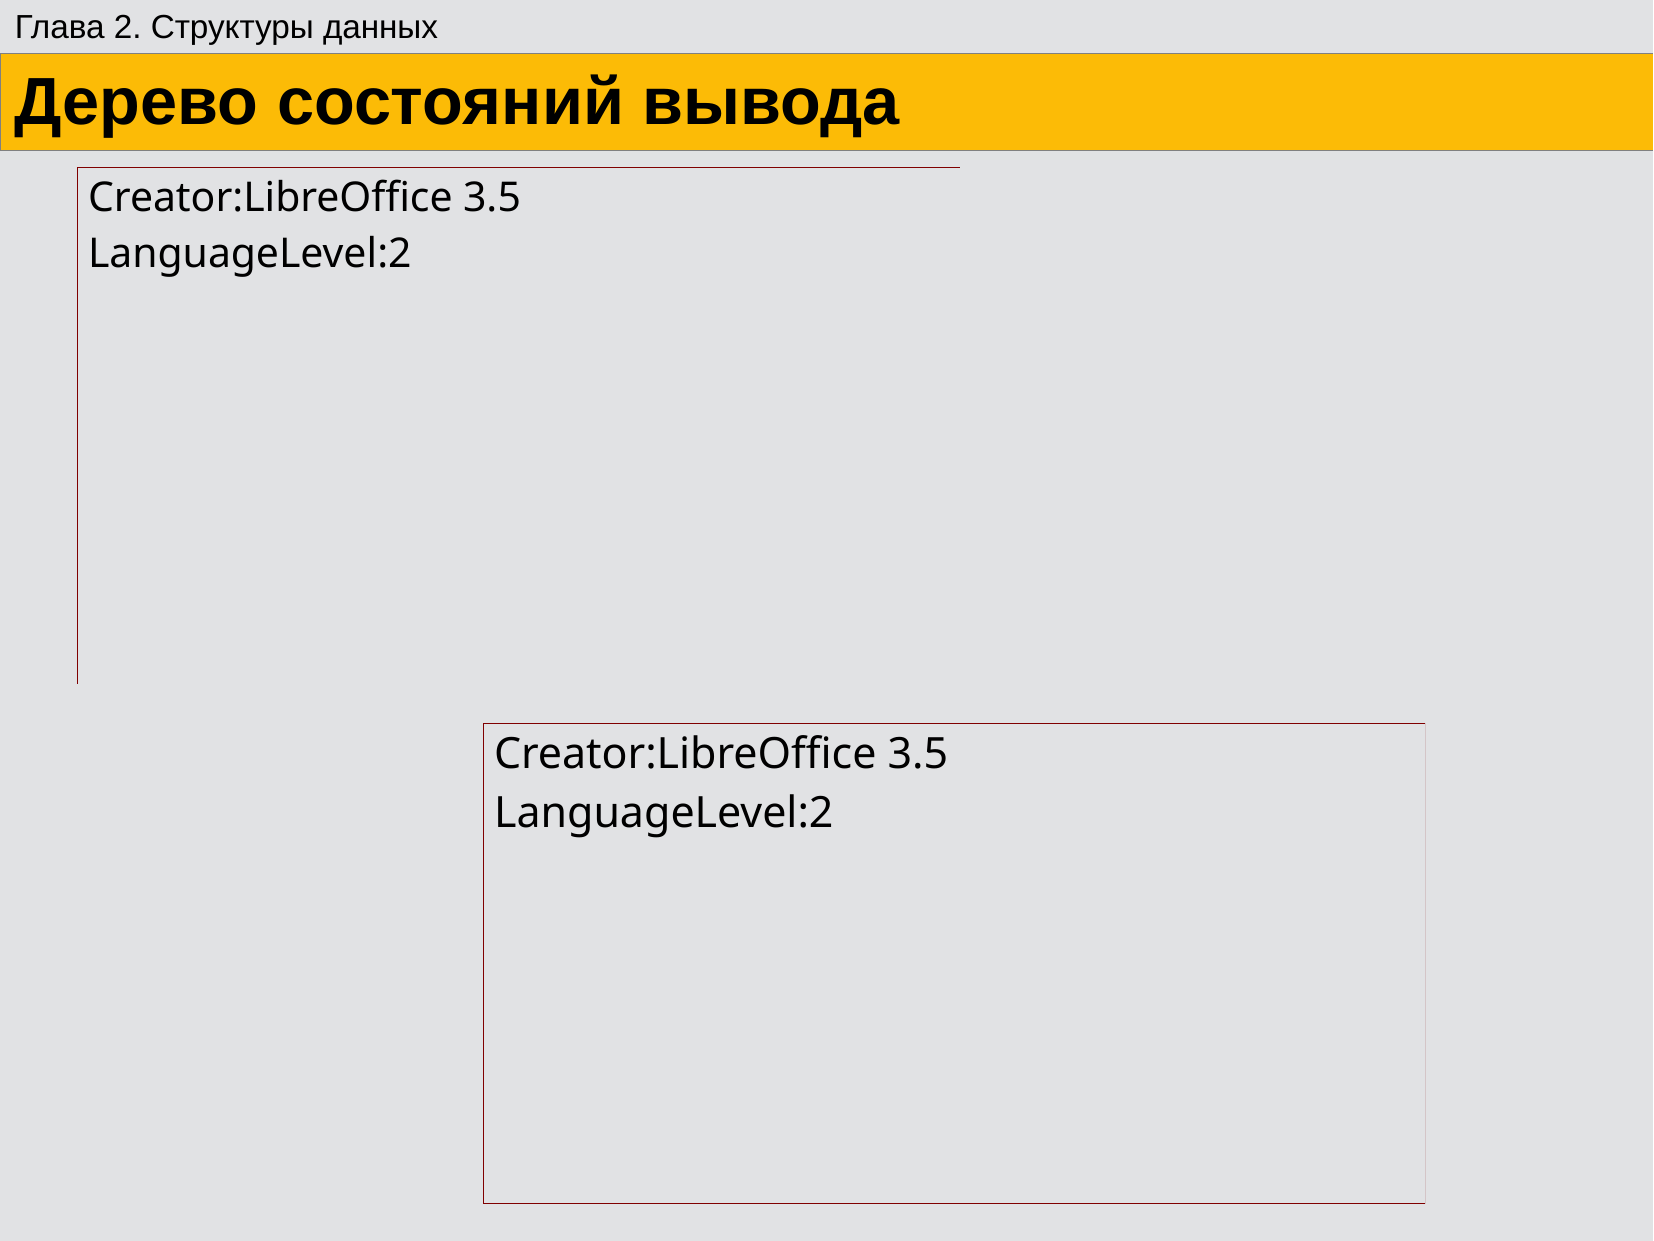

Глава 2. Структуры данных
Дерево состояний вывода